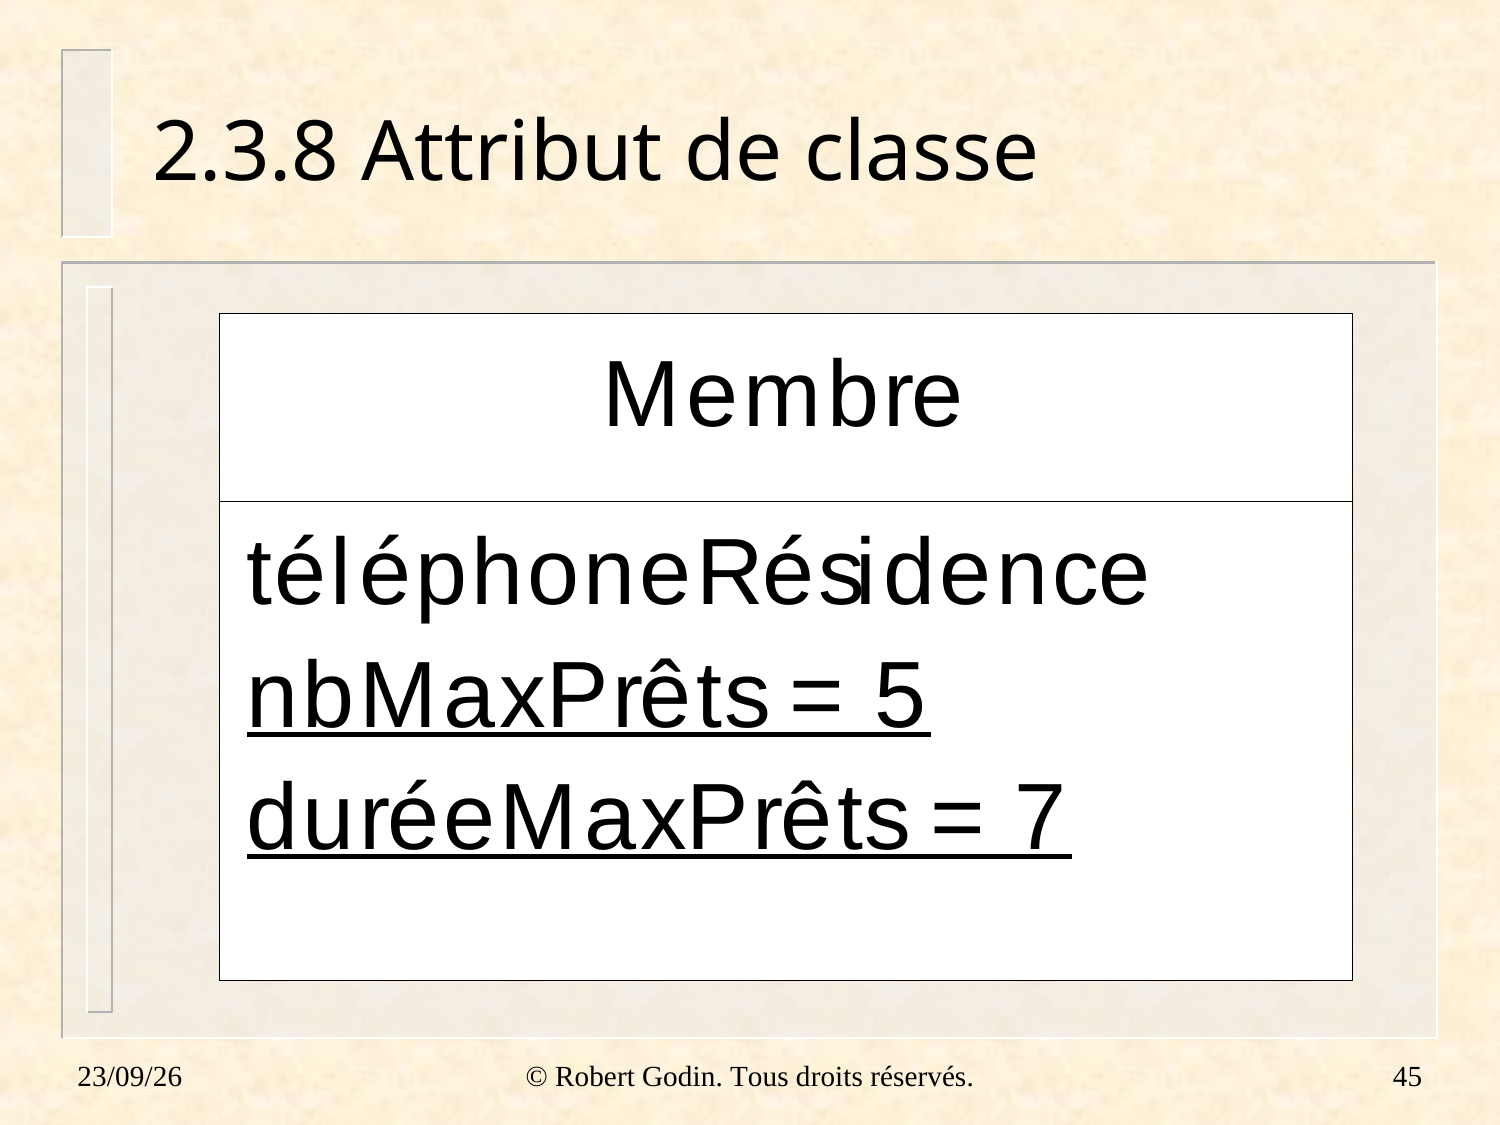

# 2.3.8 Attribut de classe
Souligner l ’attribut (UML 1.1)
© Robert Godin. Tous droits réservés.